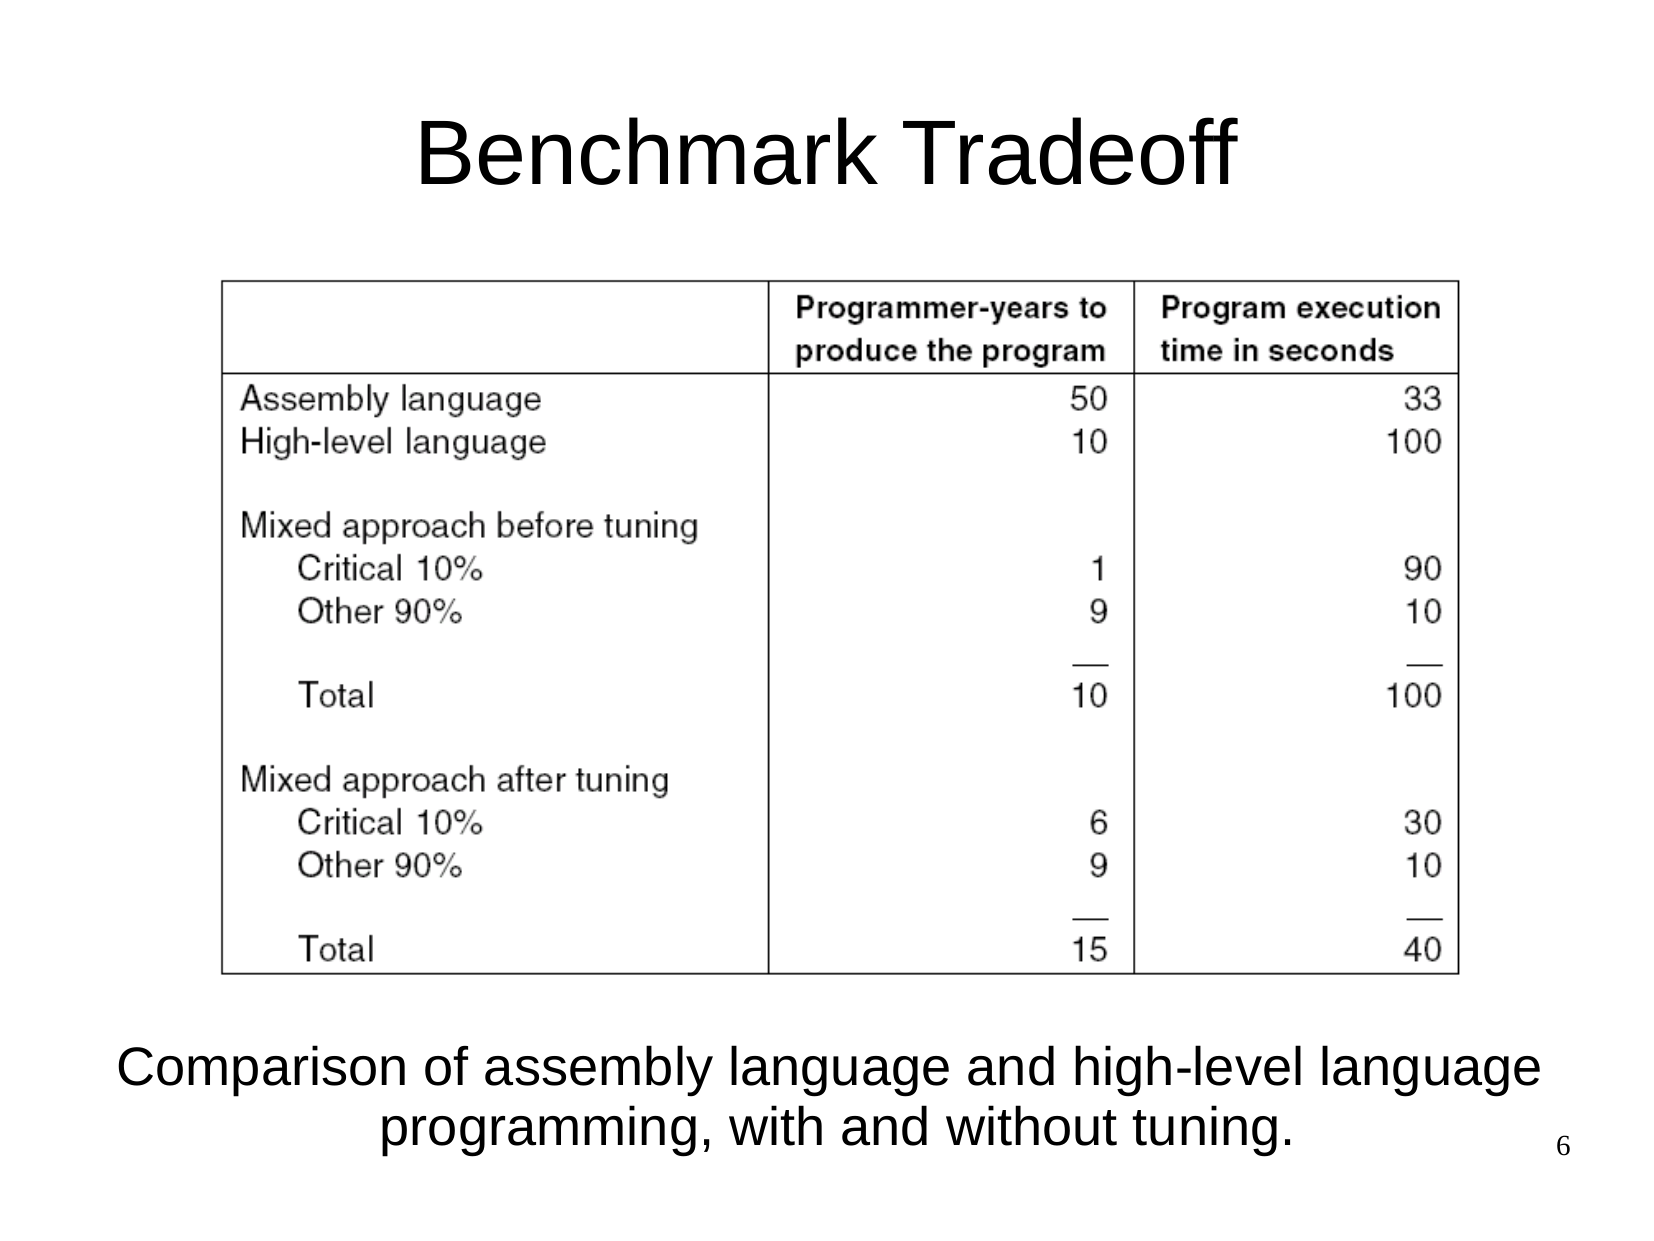

# Benchmark Tradeoff
Comparison of assembly language and high-level language
programming, with and without tuning.
6